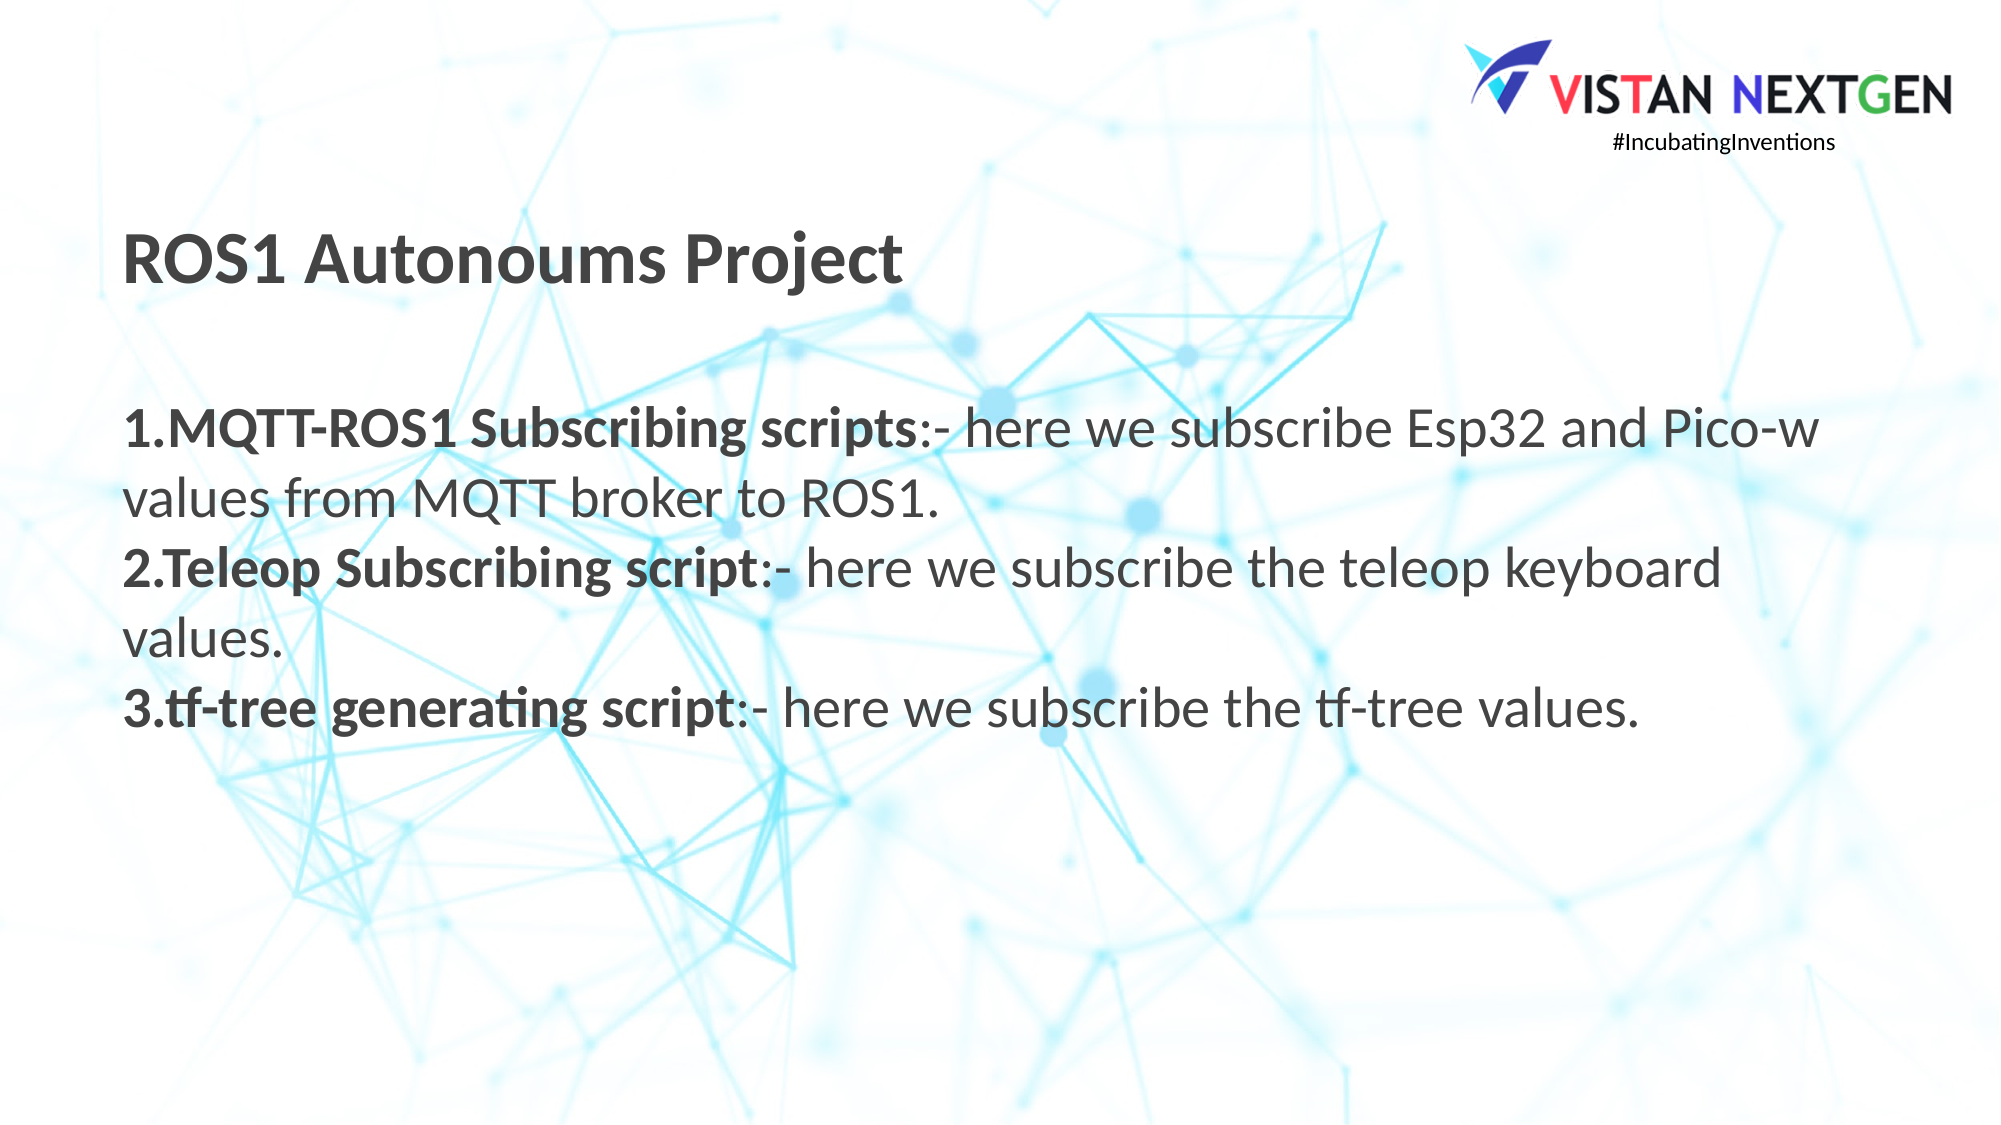

#IncubatingInventions
ROS1 Autonoums Project
1.MQTT-ROS1 Subscribing scripts:- here we subscribe Esp32 and Pico-w values from MQTT broker to ROS1.
2.Teleop Subscribing script:- here we subscribe the teleop keyboard values.
3.tf-tree generating script:- here we subscribe the tf-tree values.